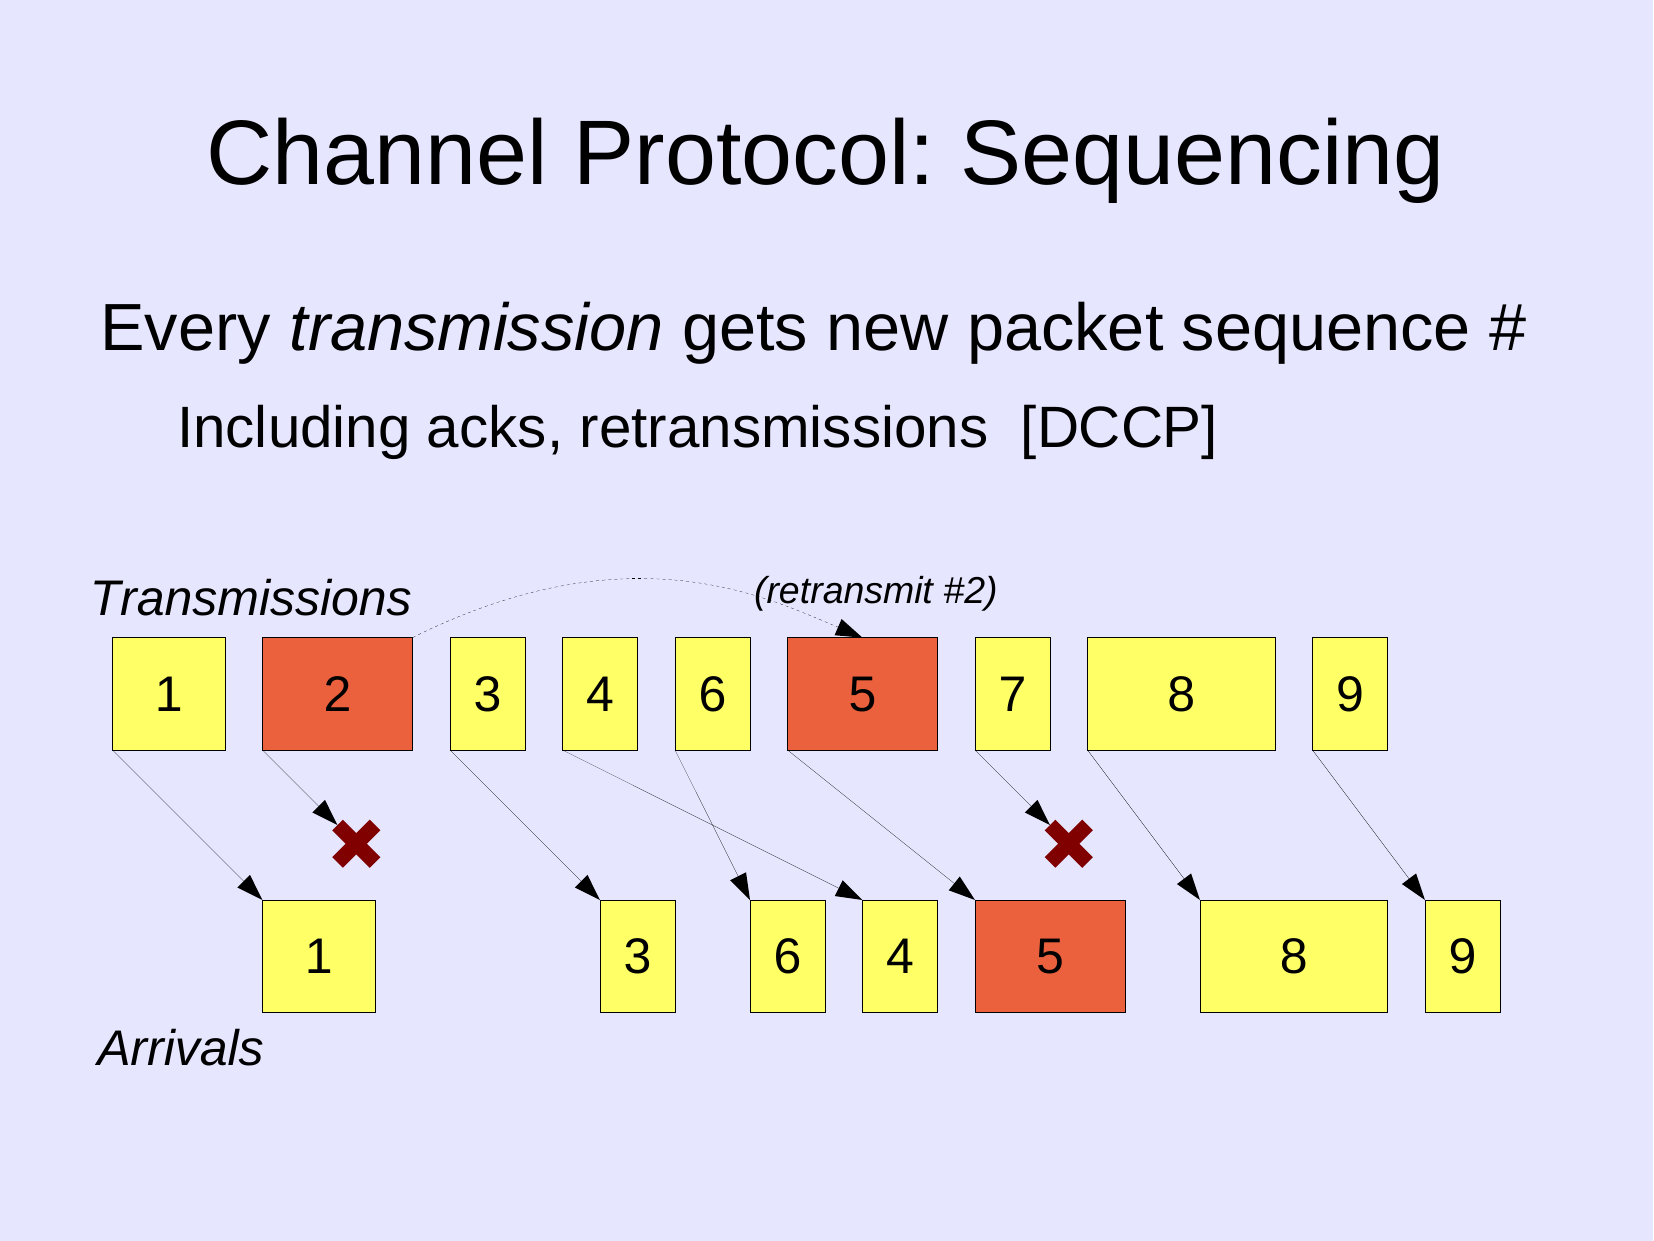

# Channel Protocol: Sequencing
Every transmission gets new packet sequence #
Including acks, retransmissions [DCCP]
Transmissions
(retransmit #2)
1
2
3
4
6
5
7
8
9
1
3
6
4
5
8
9
Arrivals